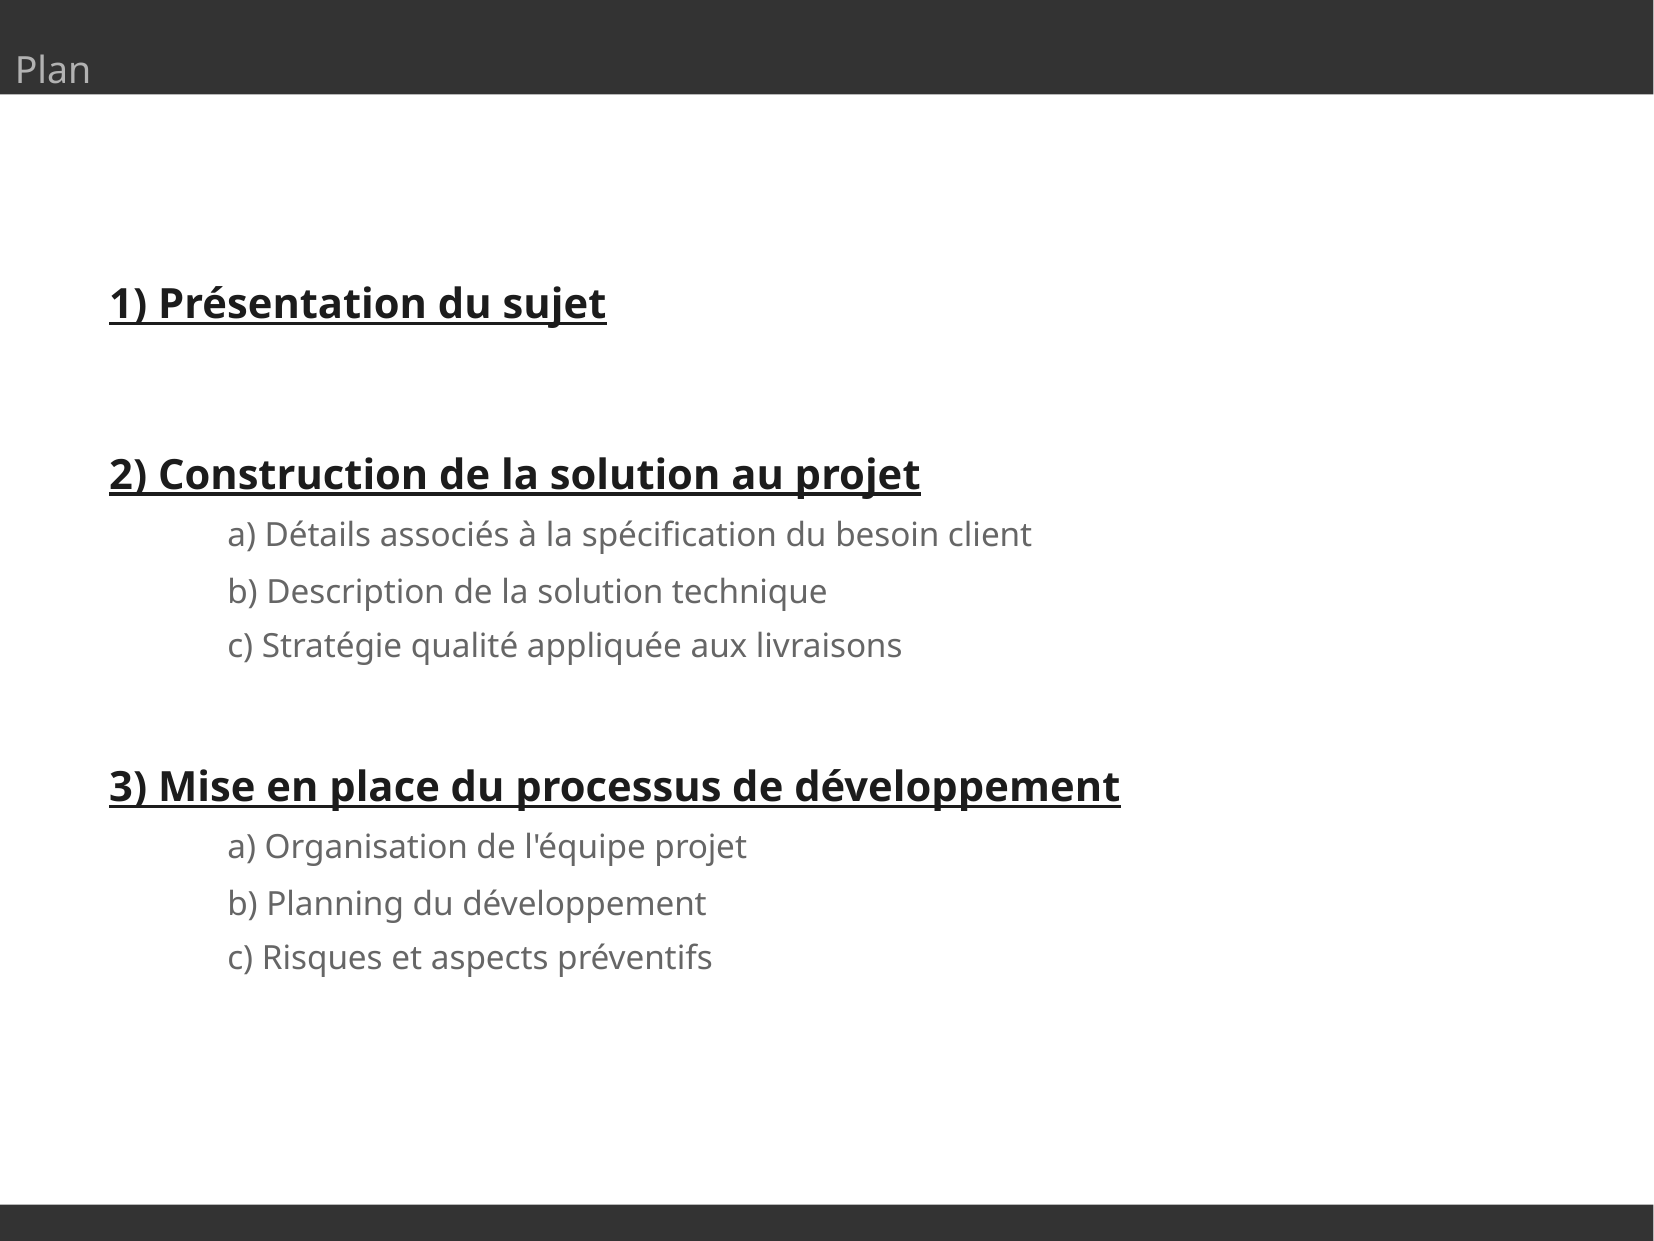

Plan
1) Présentation du sujet
2) Construction de la solution au projet
a) Détails associés à la spécification du besoin client
b) Description de la solution technique
c) Stratégie qualité appliquée aux livraisons
3) Mise en place du processus de développement
a) Organisation de l'équipe projet
b) Planning du développement
c) Risques et aspects préventifs